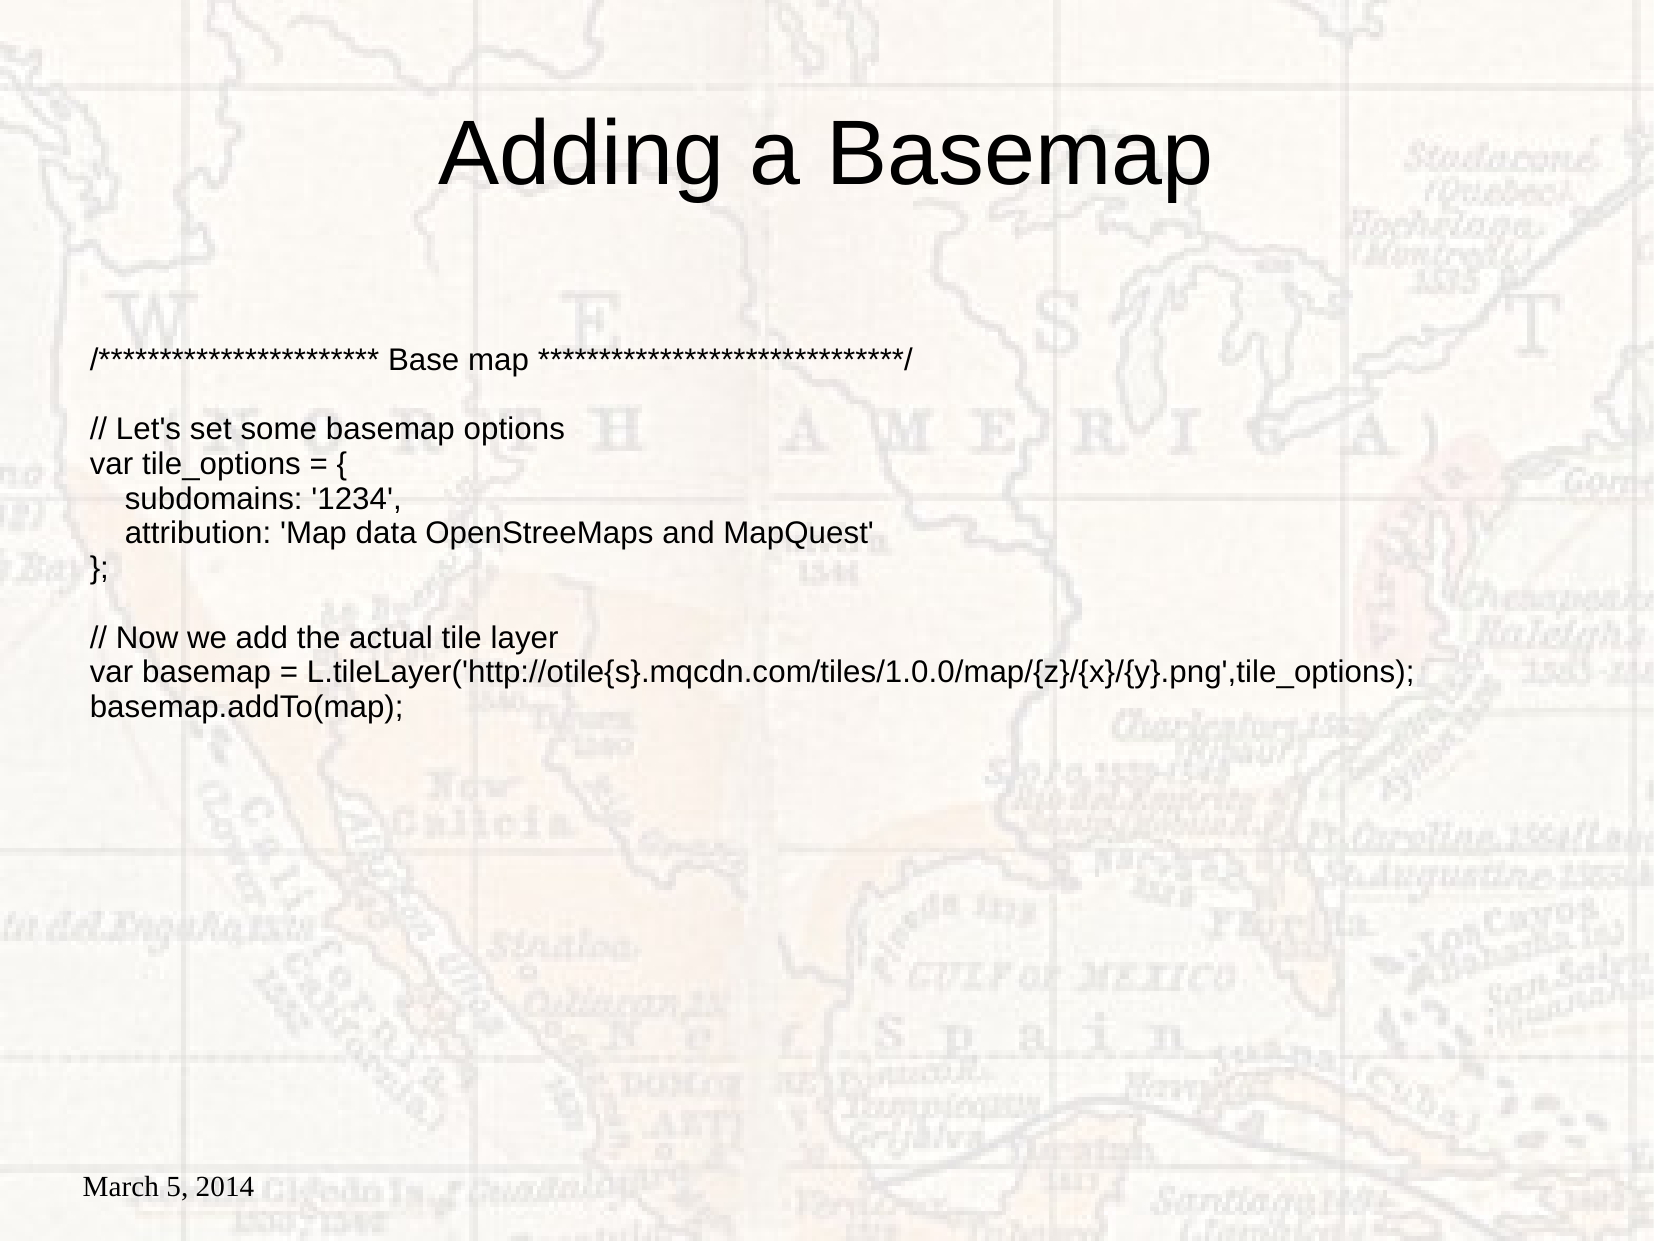

# Adding a Basemap
/*********************** Base map ******************************/
// Let's set some basemap options
var tile_options = {
 subdomains: '1234',
 attribution: 'Map data OpenStreeMaps and MapQuest'
};
// Now we add the actual tile layer
var basemap = L.tileLayer('http://otile{s}.mqcdn.com/tiles/1.0.0/map/{z}/{x}/{y}.png',tile_options);
basemap.addTo(map);